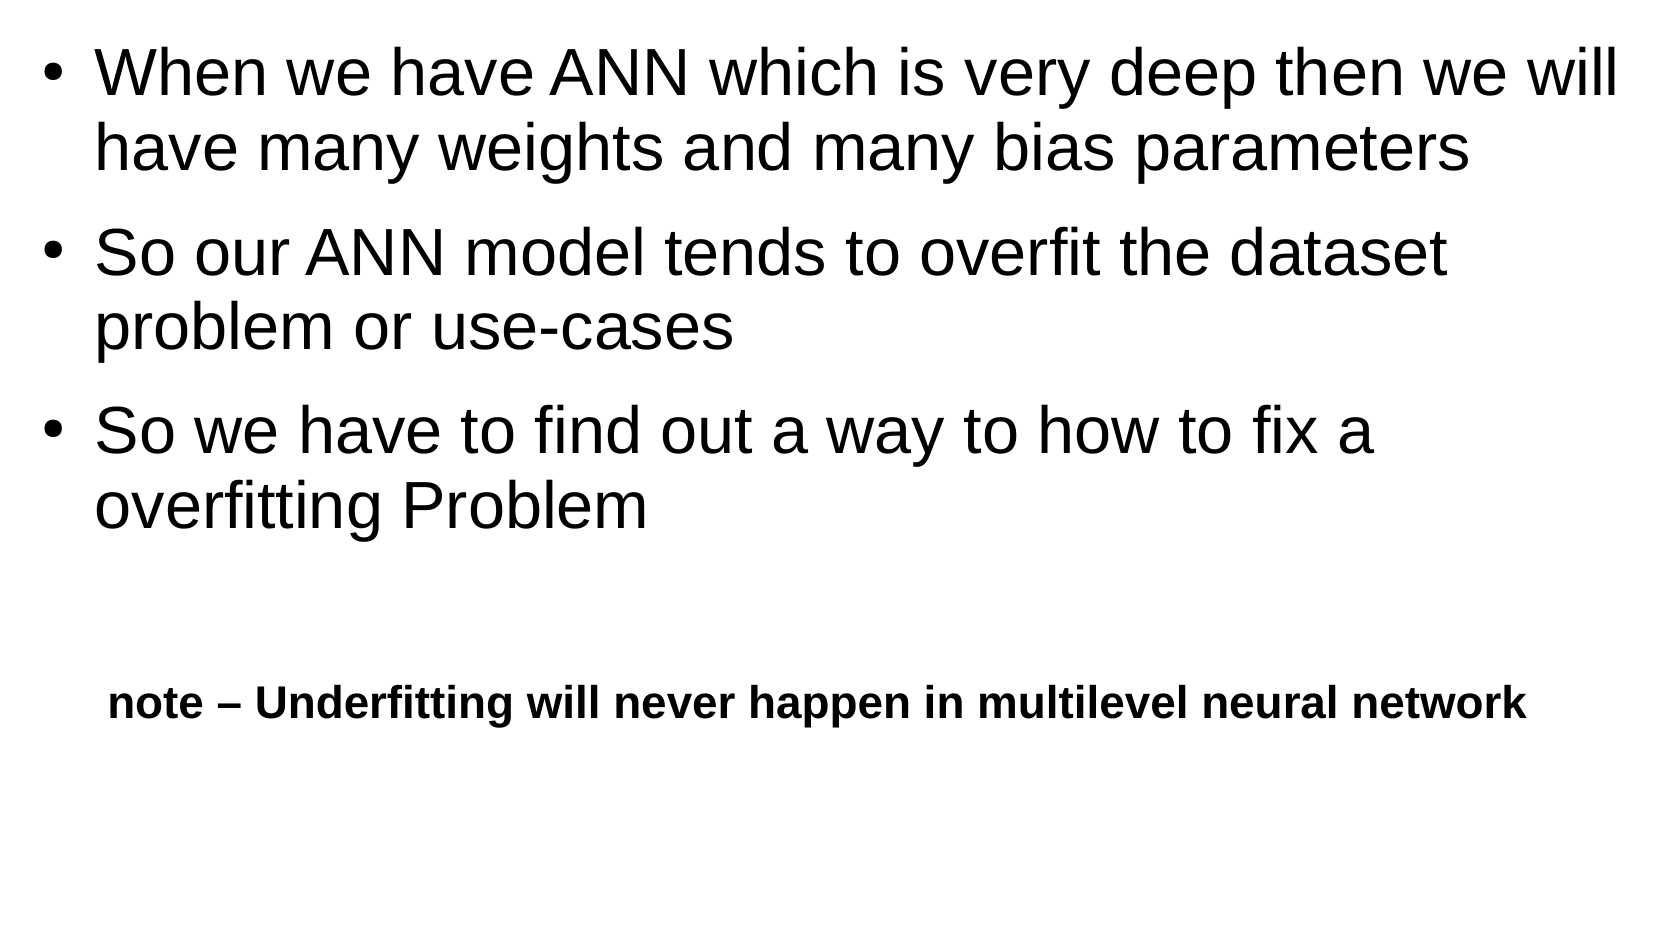

# When we have ANN which is very deep then we will have many weights and many bias parameters
So our ANN model tends to overfit the dataset problem or use-cases
So we have to find out a way to how to fix a overfitting Problem
 note – Underfitting will never happen in multilevel neural network